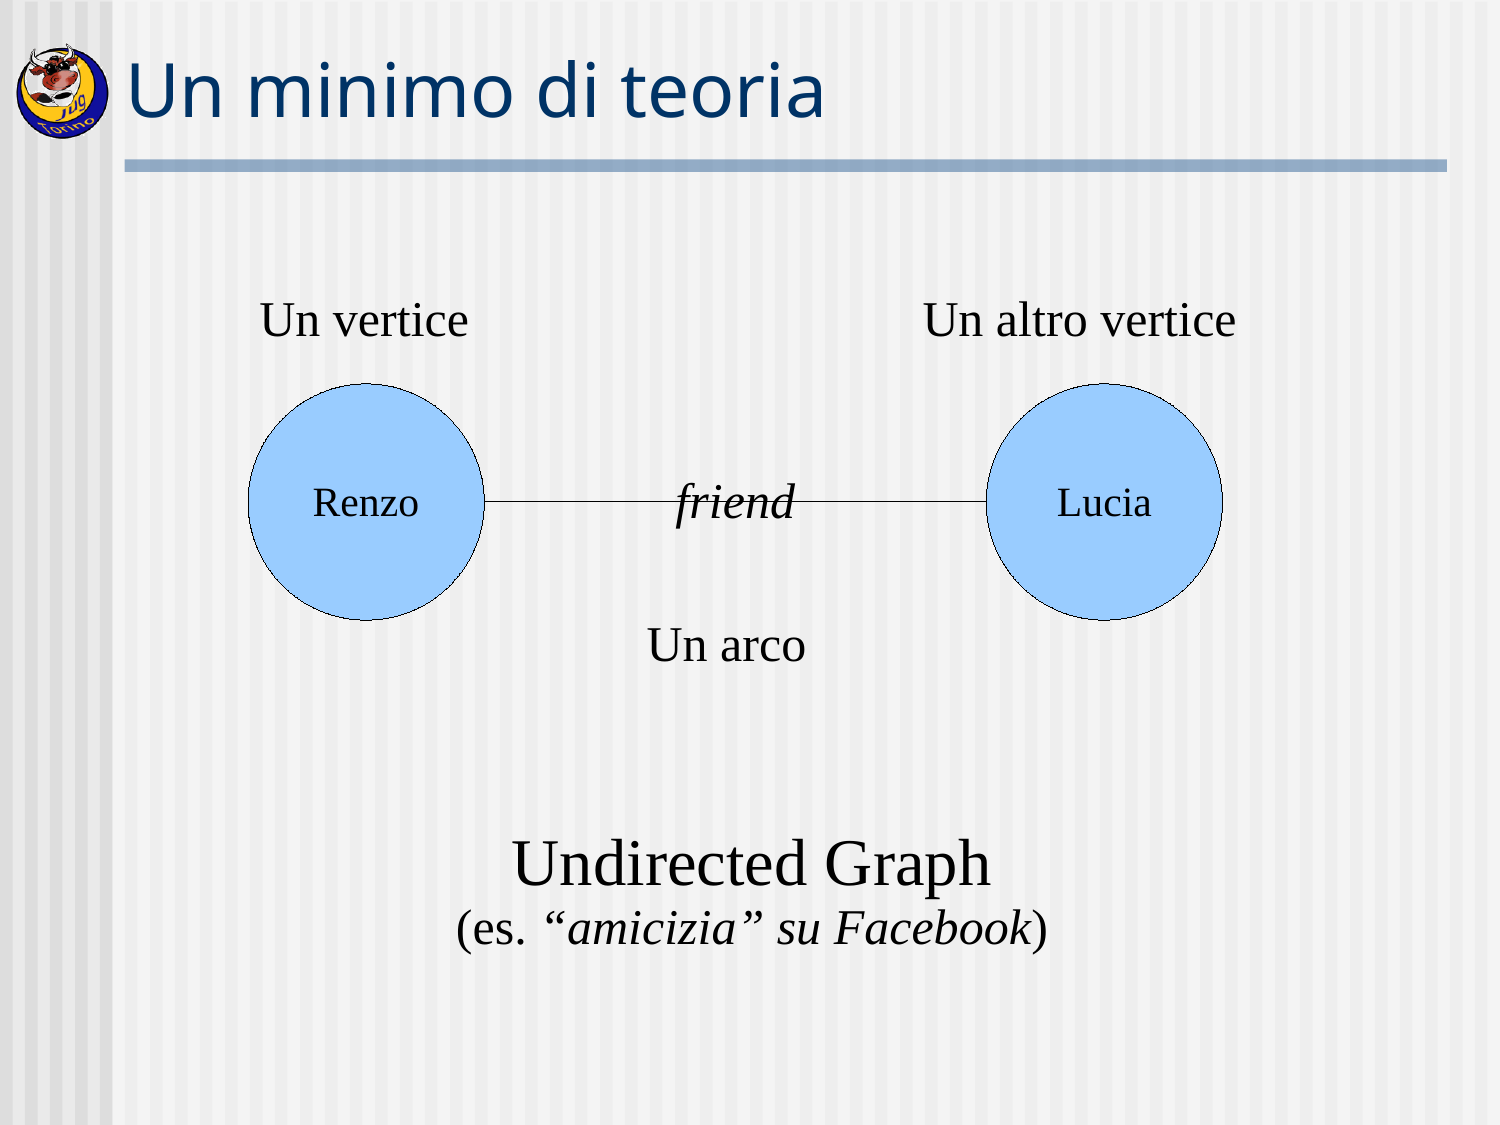

# Un minimo di teoria
Un altro vertice
Lucia
Un vertice
Renzo
Un arco
Undirected Graph
(es. “amicizia” su Facebook)